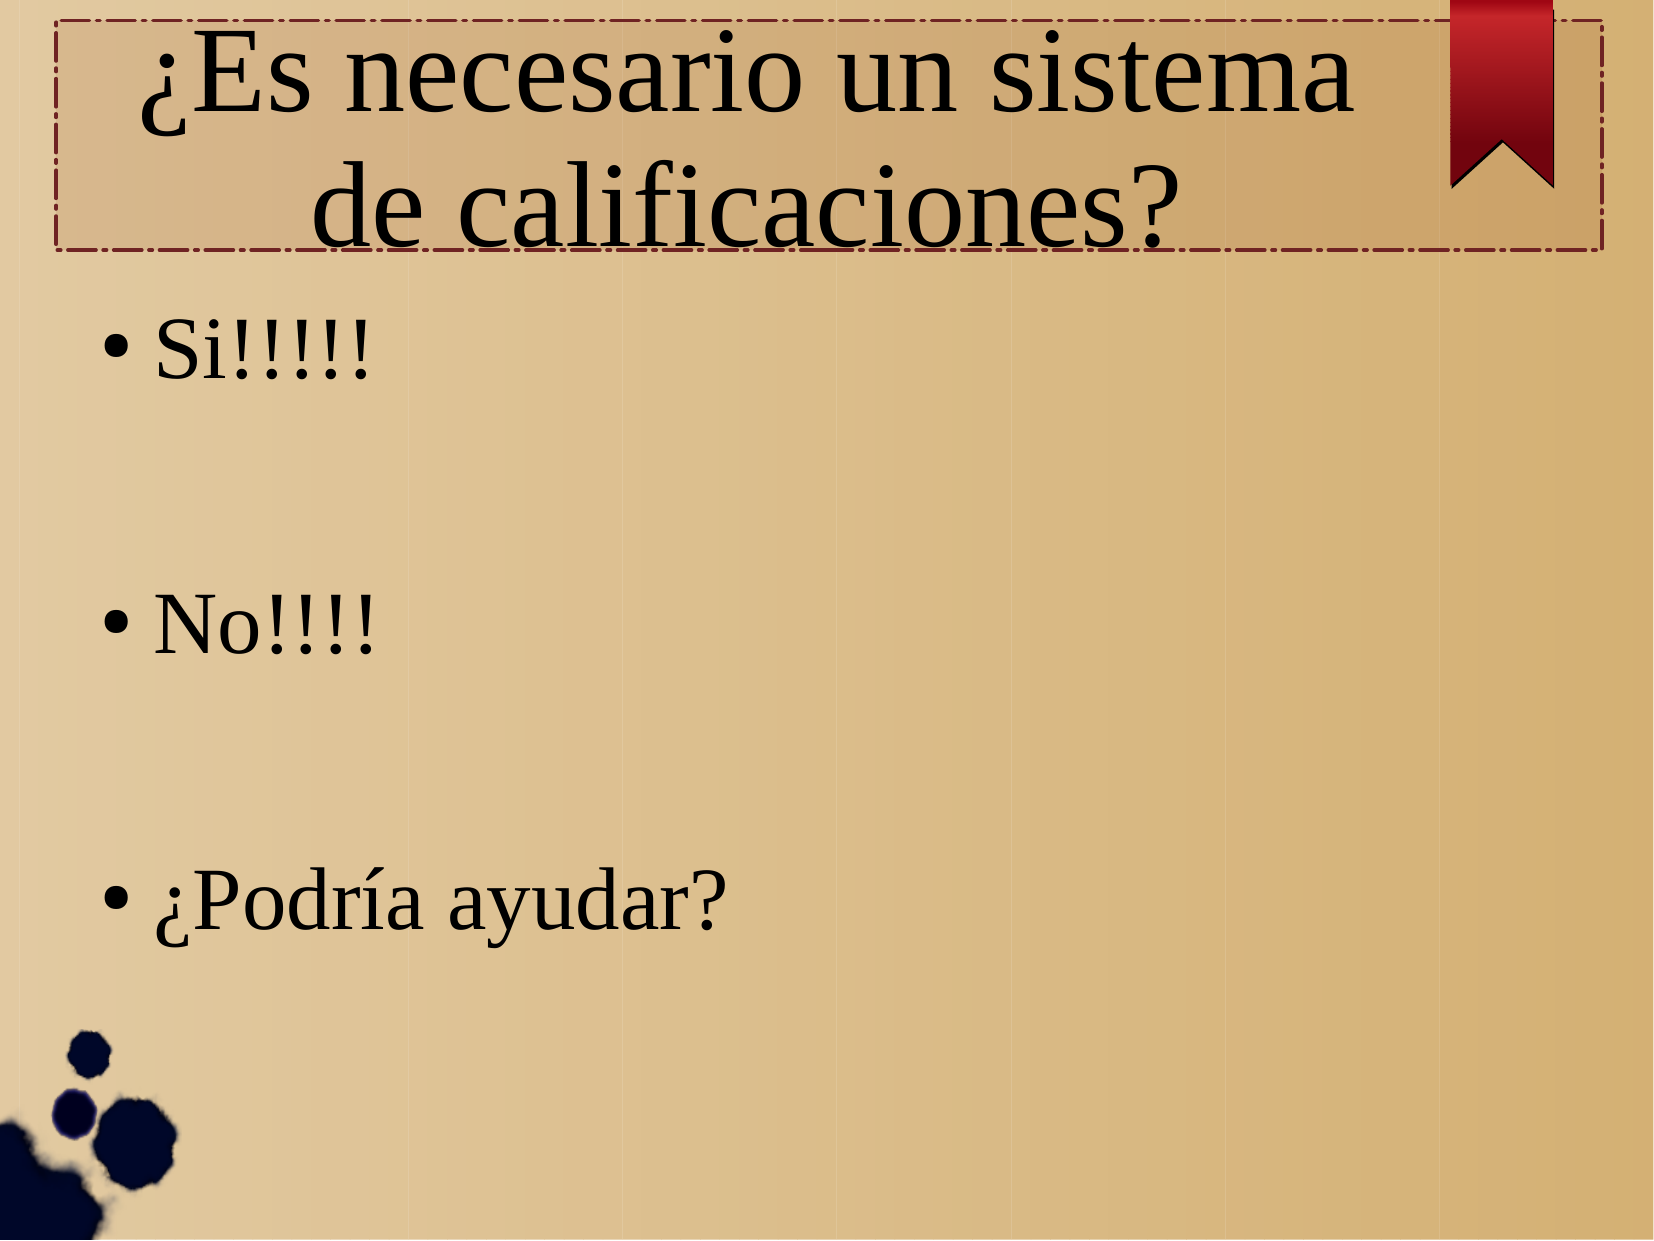

# ¿Es necesario un sistema de calificaciones?
Si!!!!!
No!!!!
¿Podría ayudar?